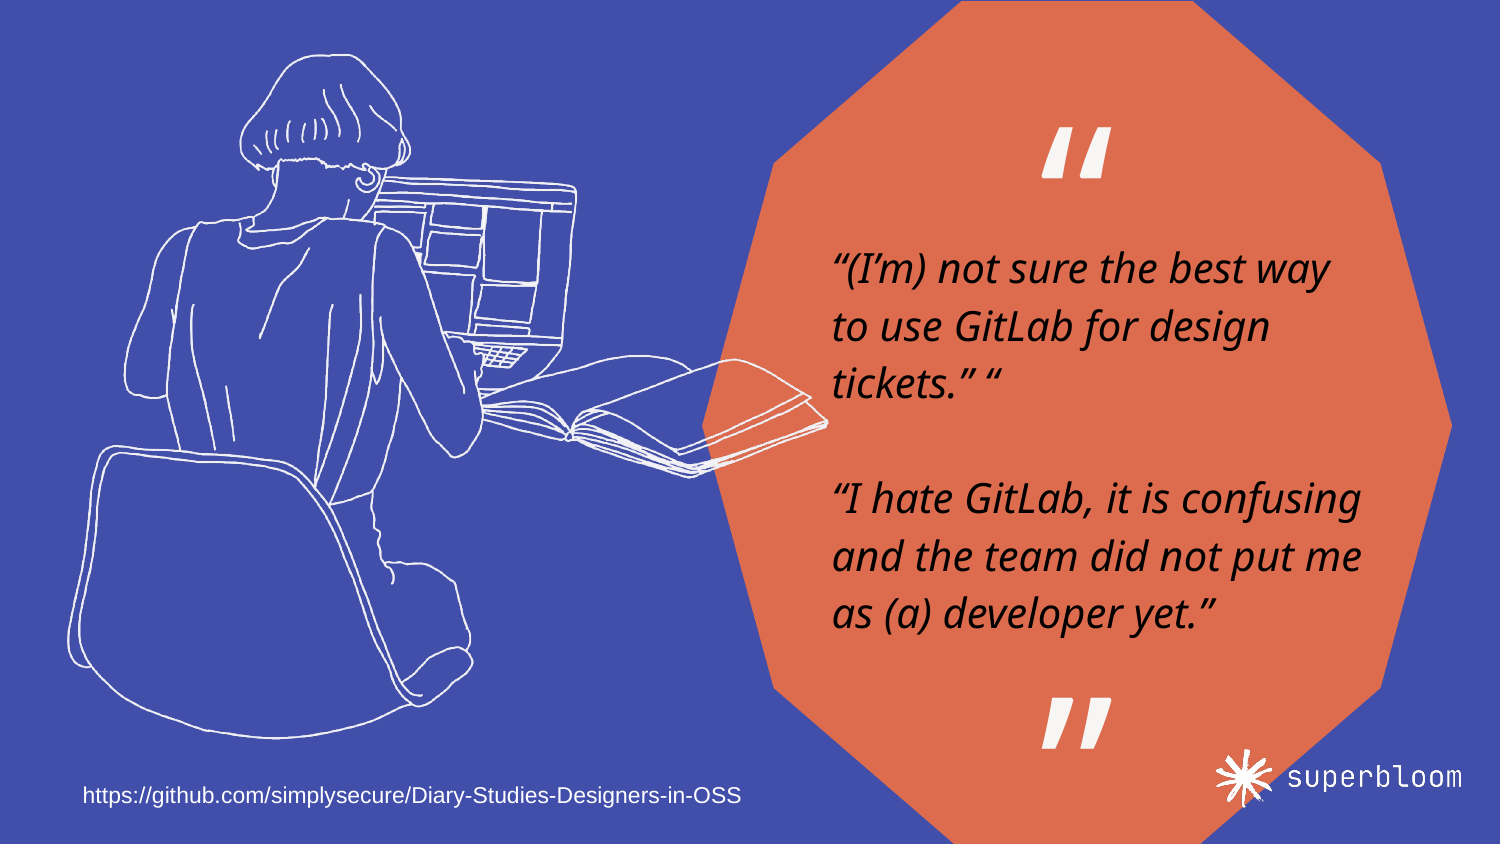

“(I’m) not sure the best way to use GitLab for design tickets.” “
“I hate GitLab, it is confusing and the team did not put me as (a) developer yet.”
https://github.com/simplysecure/Diary-Studies-Designers-in-OSS